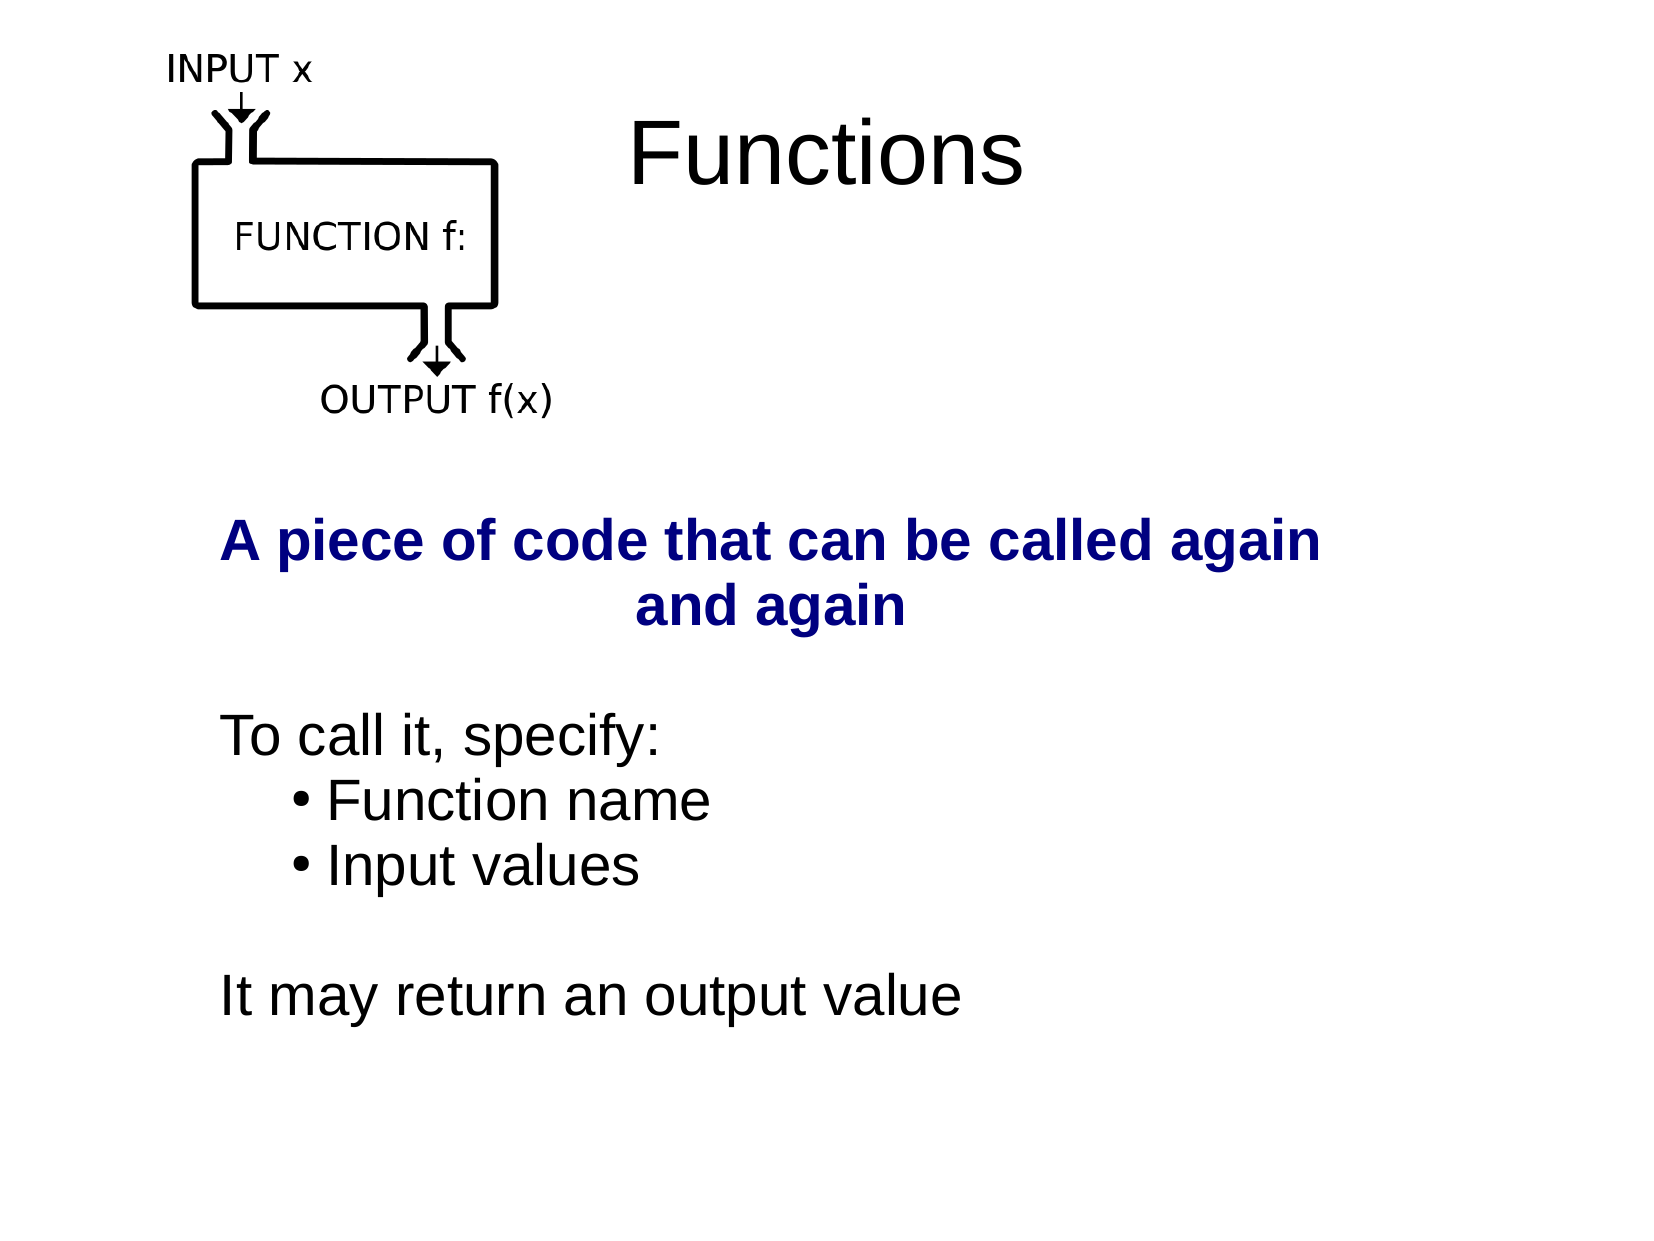

# Functions
A piece of code that can be called again and again
To call it, specify:
Function name
Input values
It may return an output value